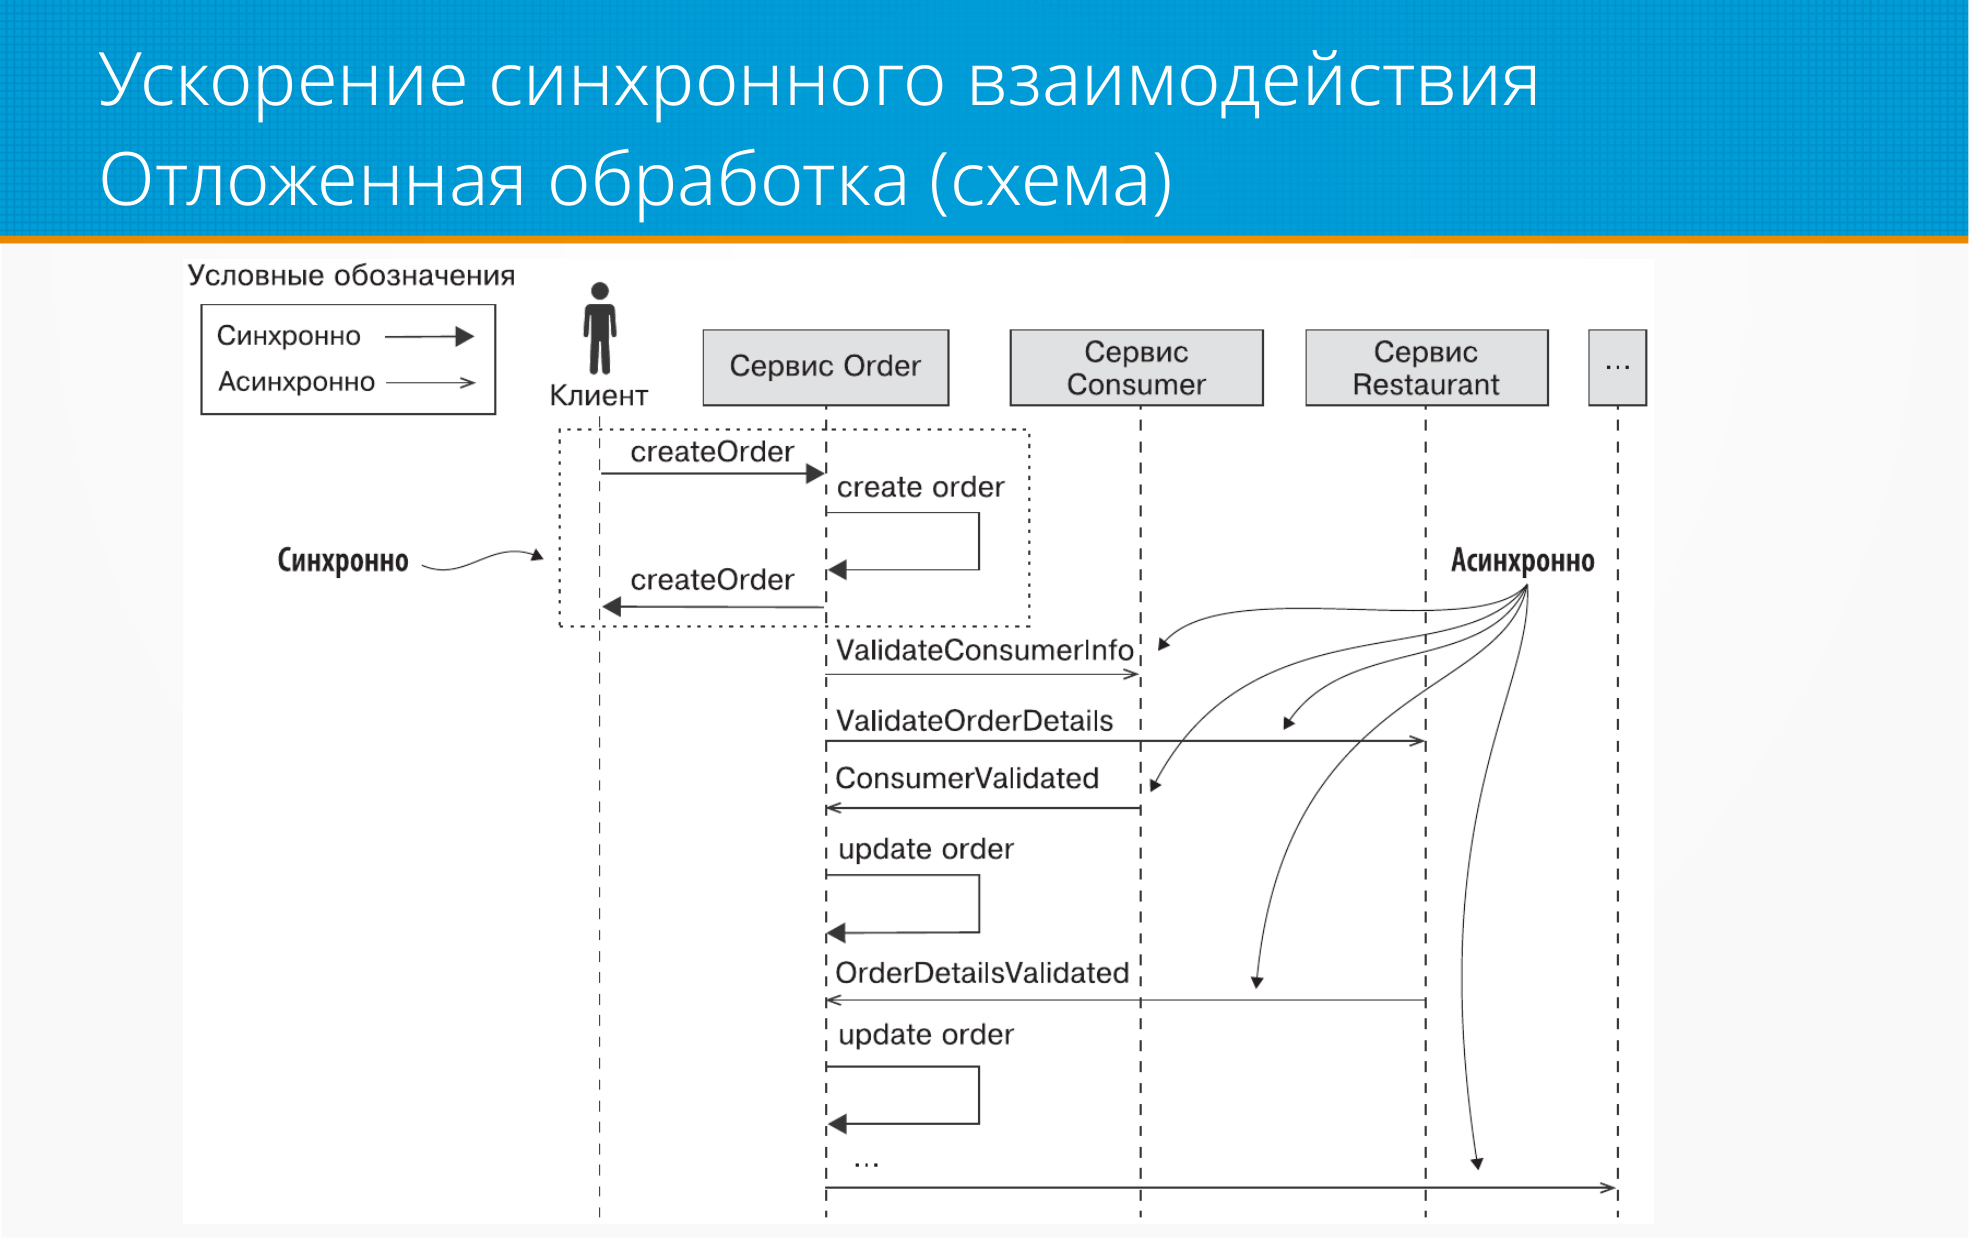

# Ускорение синхронного взаимодействия Отложенная обработка (схема)